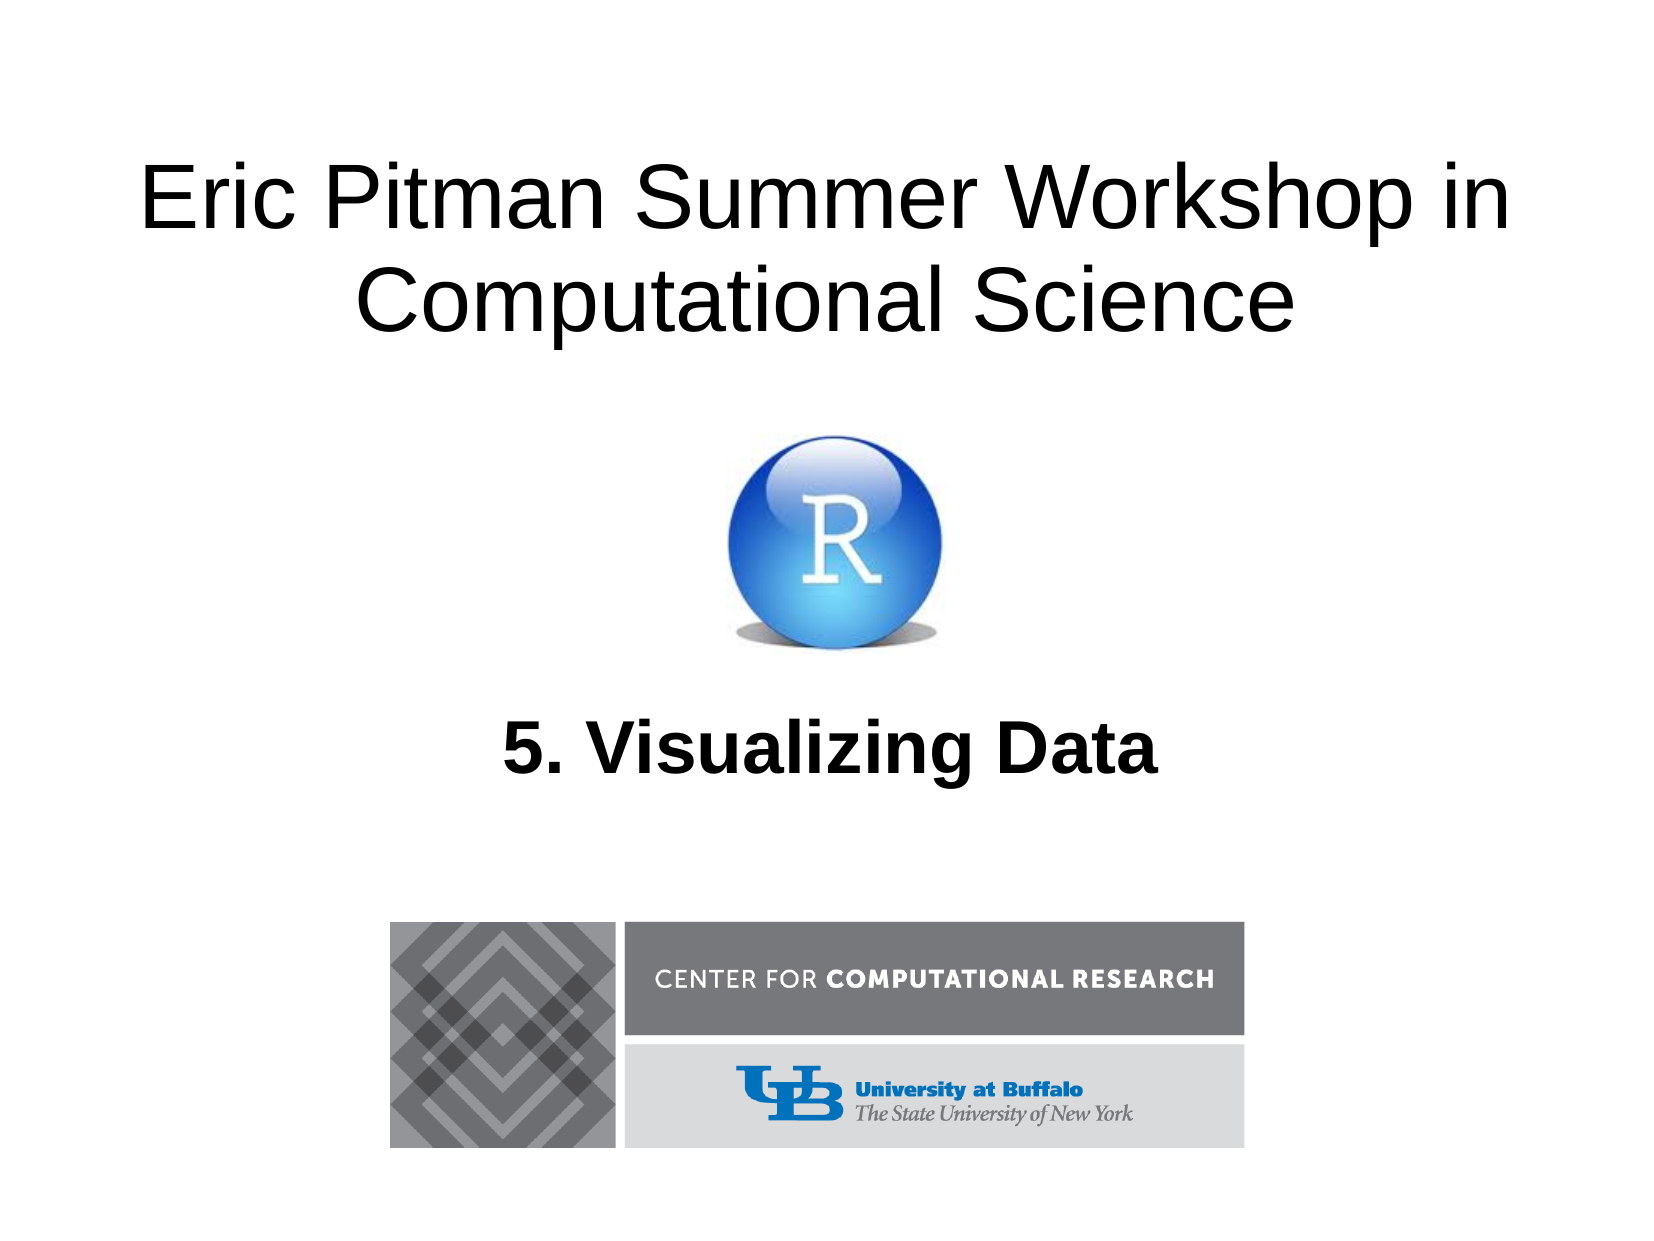

# Eric Pitman Summer Workshop in Computational Science
5. Visualizing Data
Jeanette Sperhac